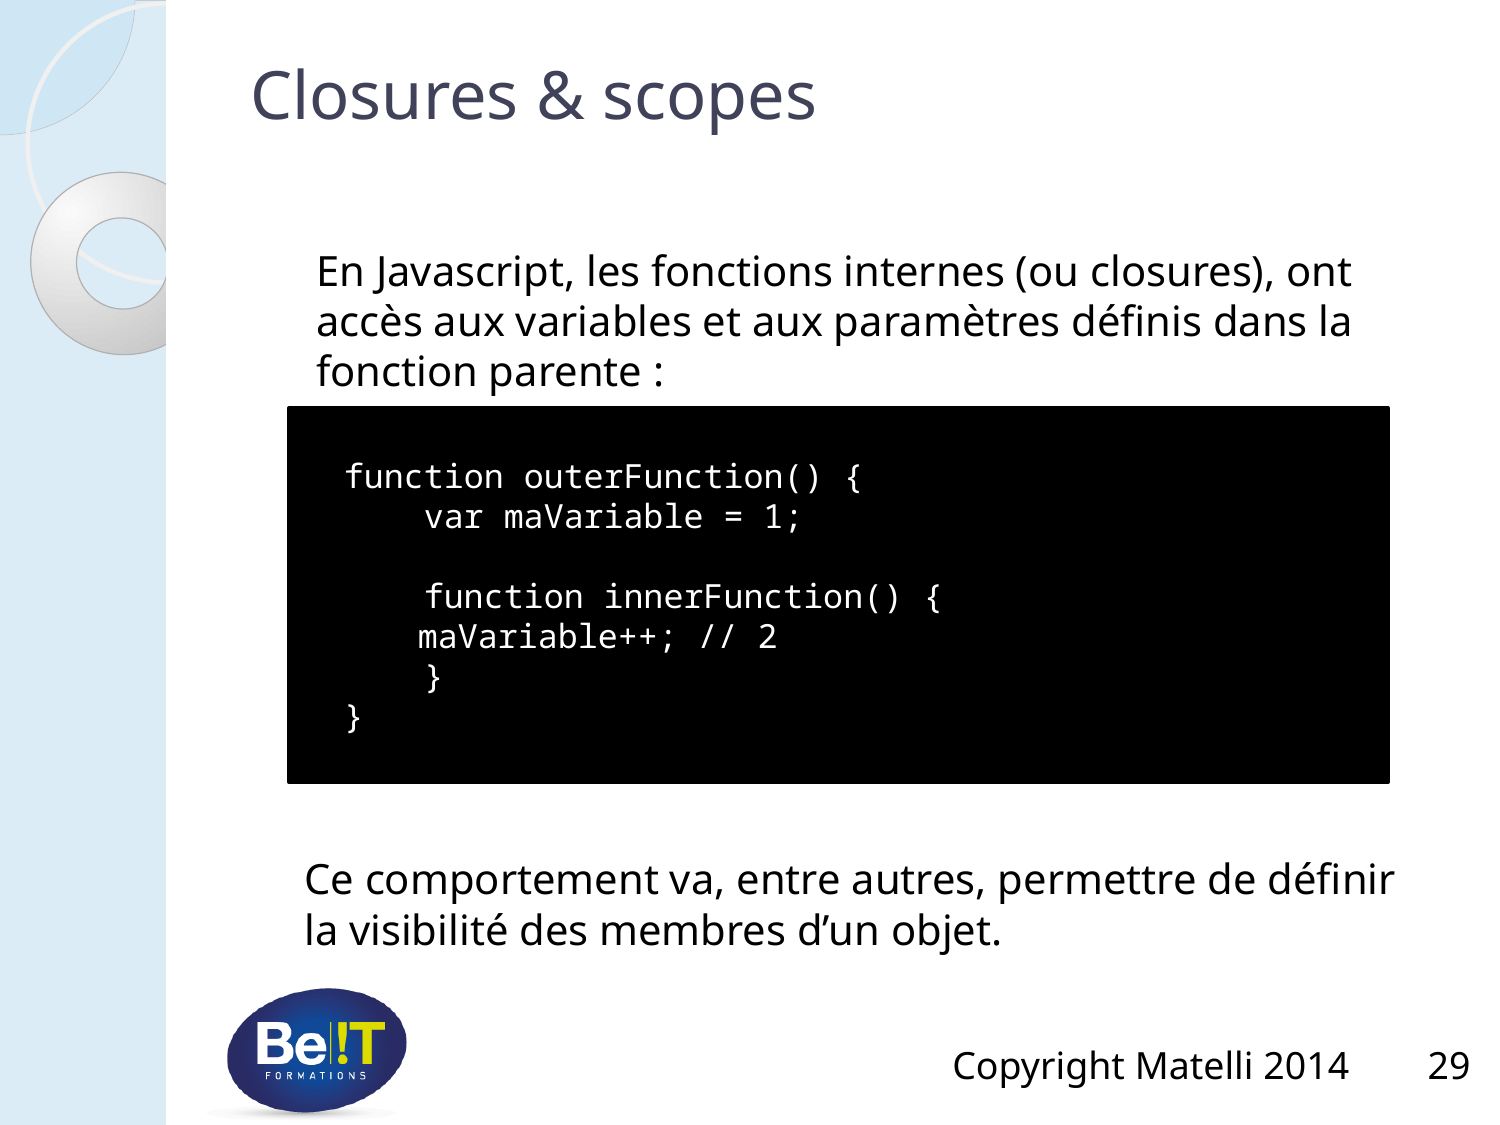

# Closures & scopes
En Javascript, les fonctions internes (ou closures), ont accès aux variables et aux paramètres définis dans la fonction parente :
 function outerFunction() {
 var maVariable = 1;
 function innerFunction() {
	 maVariable++; // 2
 }
 }
Ce comportement va, entre autres, permettre de définir la visibilité des membres d’un objet.
Copyright Matelli 2014